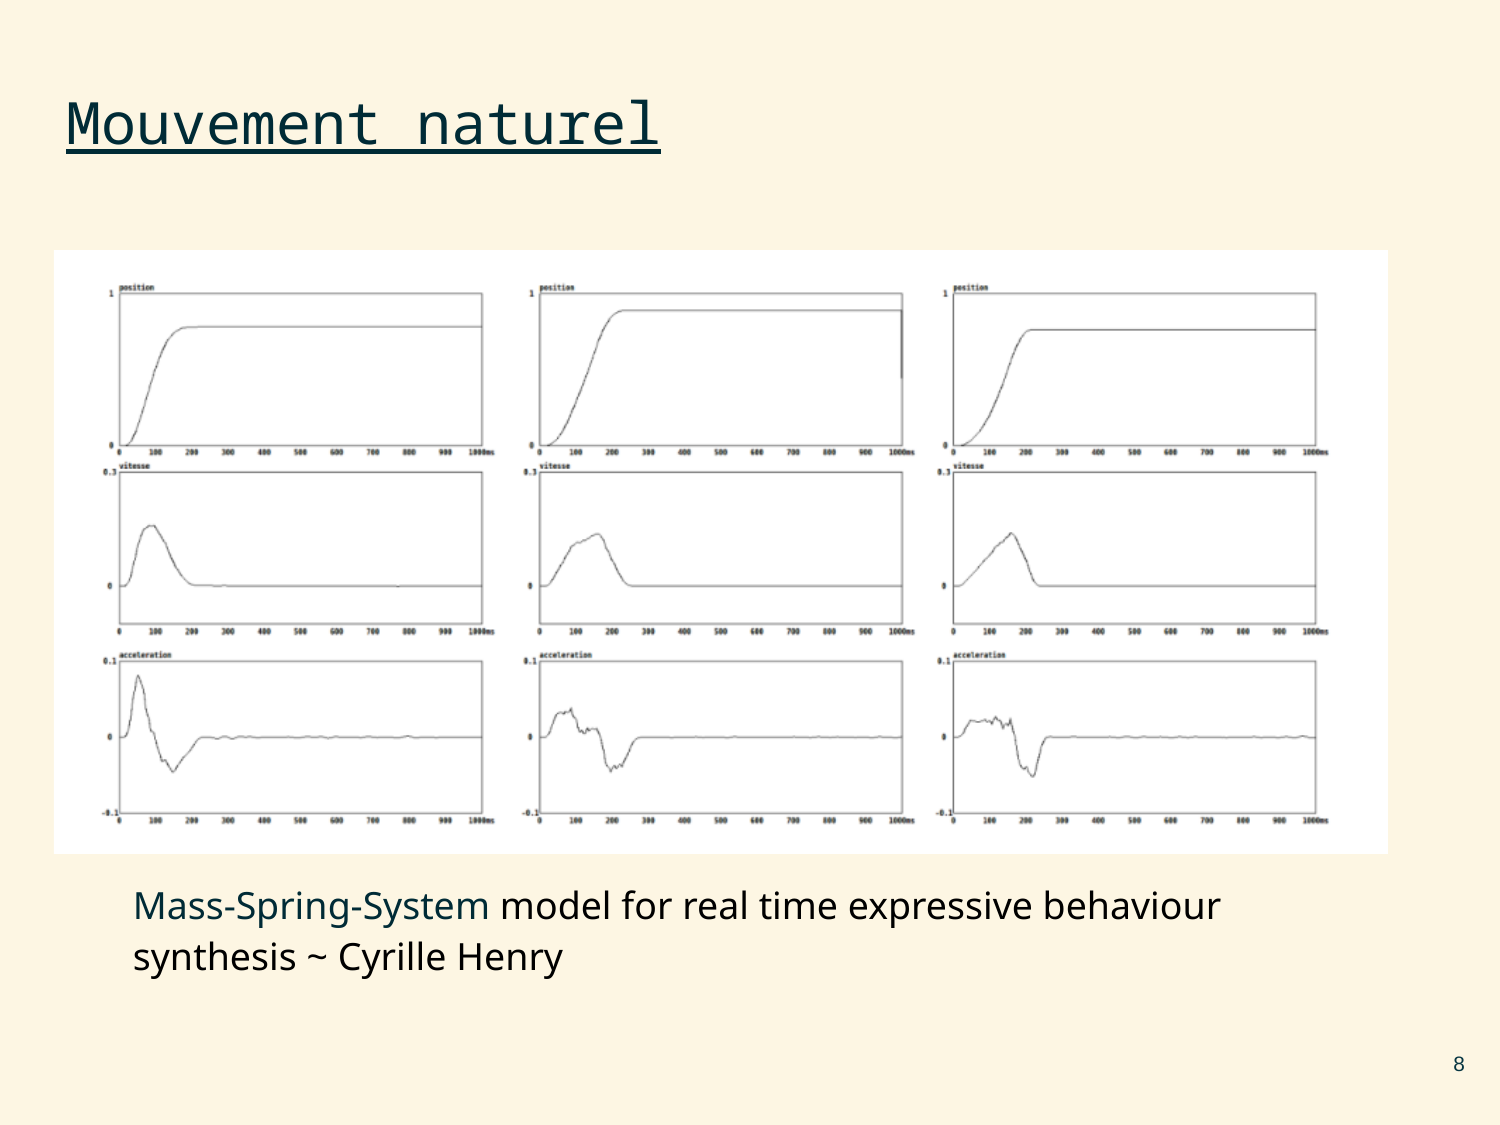

# Mouvement naturel
Mass-Spring-System model for real time expressive behaviour synthesis ~ Cyrille Henry
8